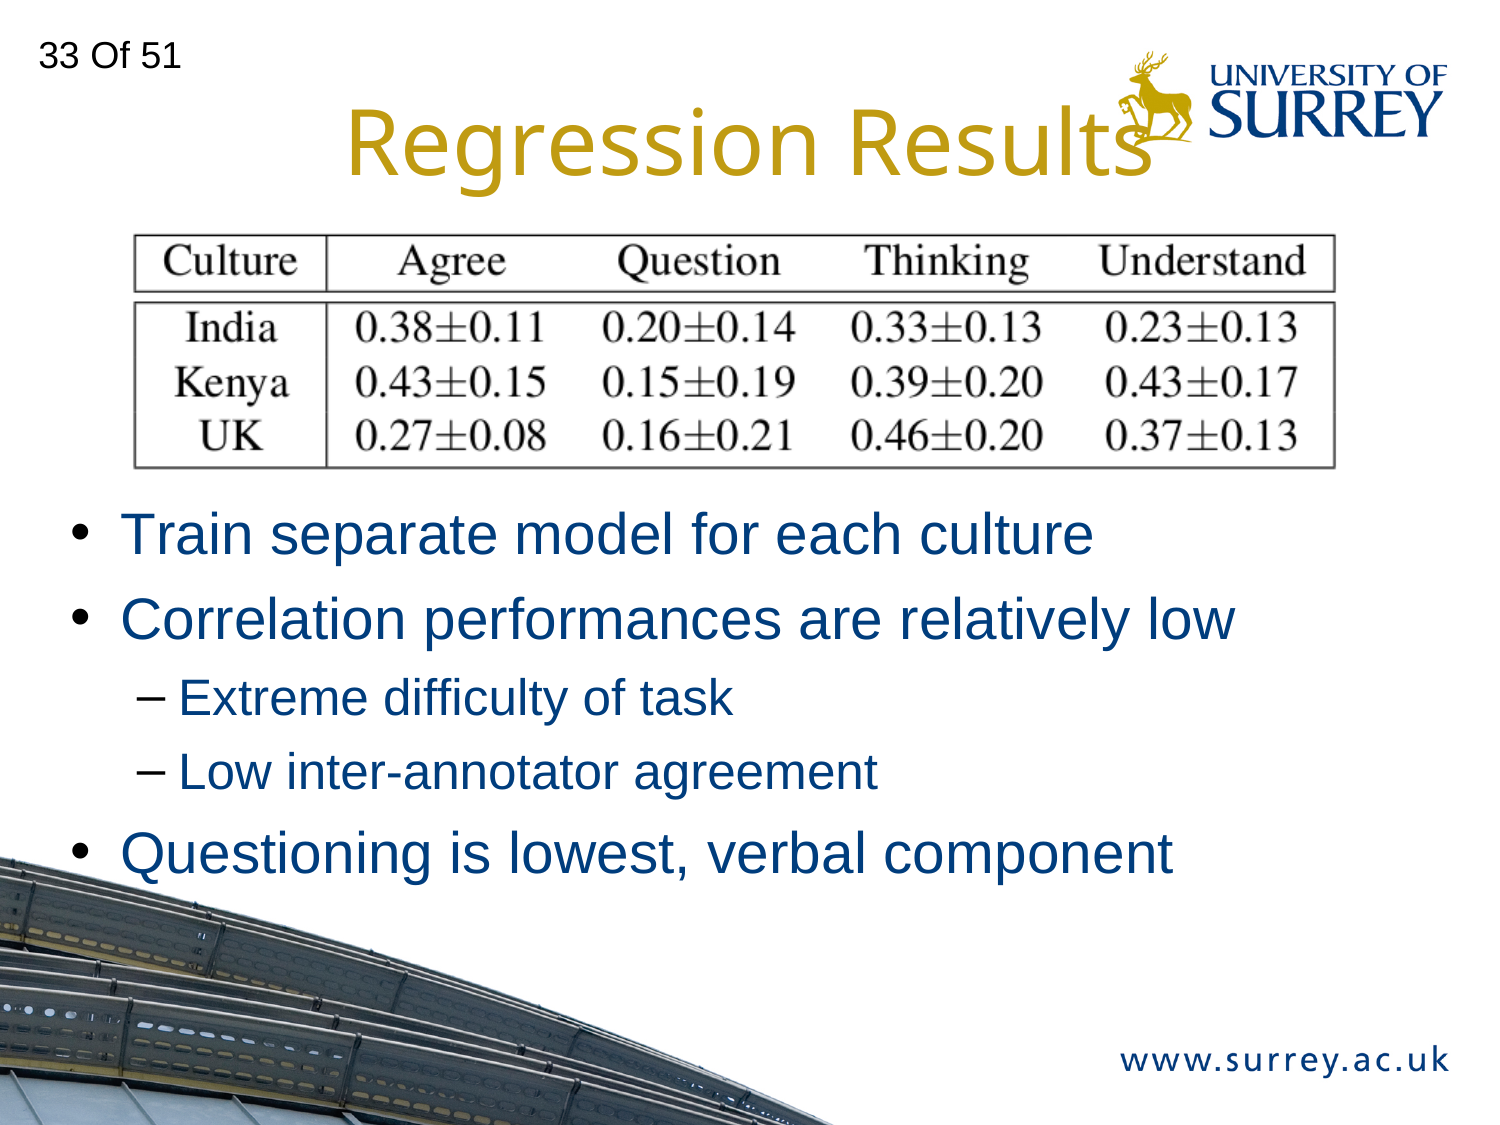

# Regression Results
Train separate model for each culture
Correlation performances are relatively low
Extreme difficulty of task
Low inter-annotator agreement
Questioning is lowest, verbal component